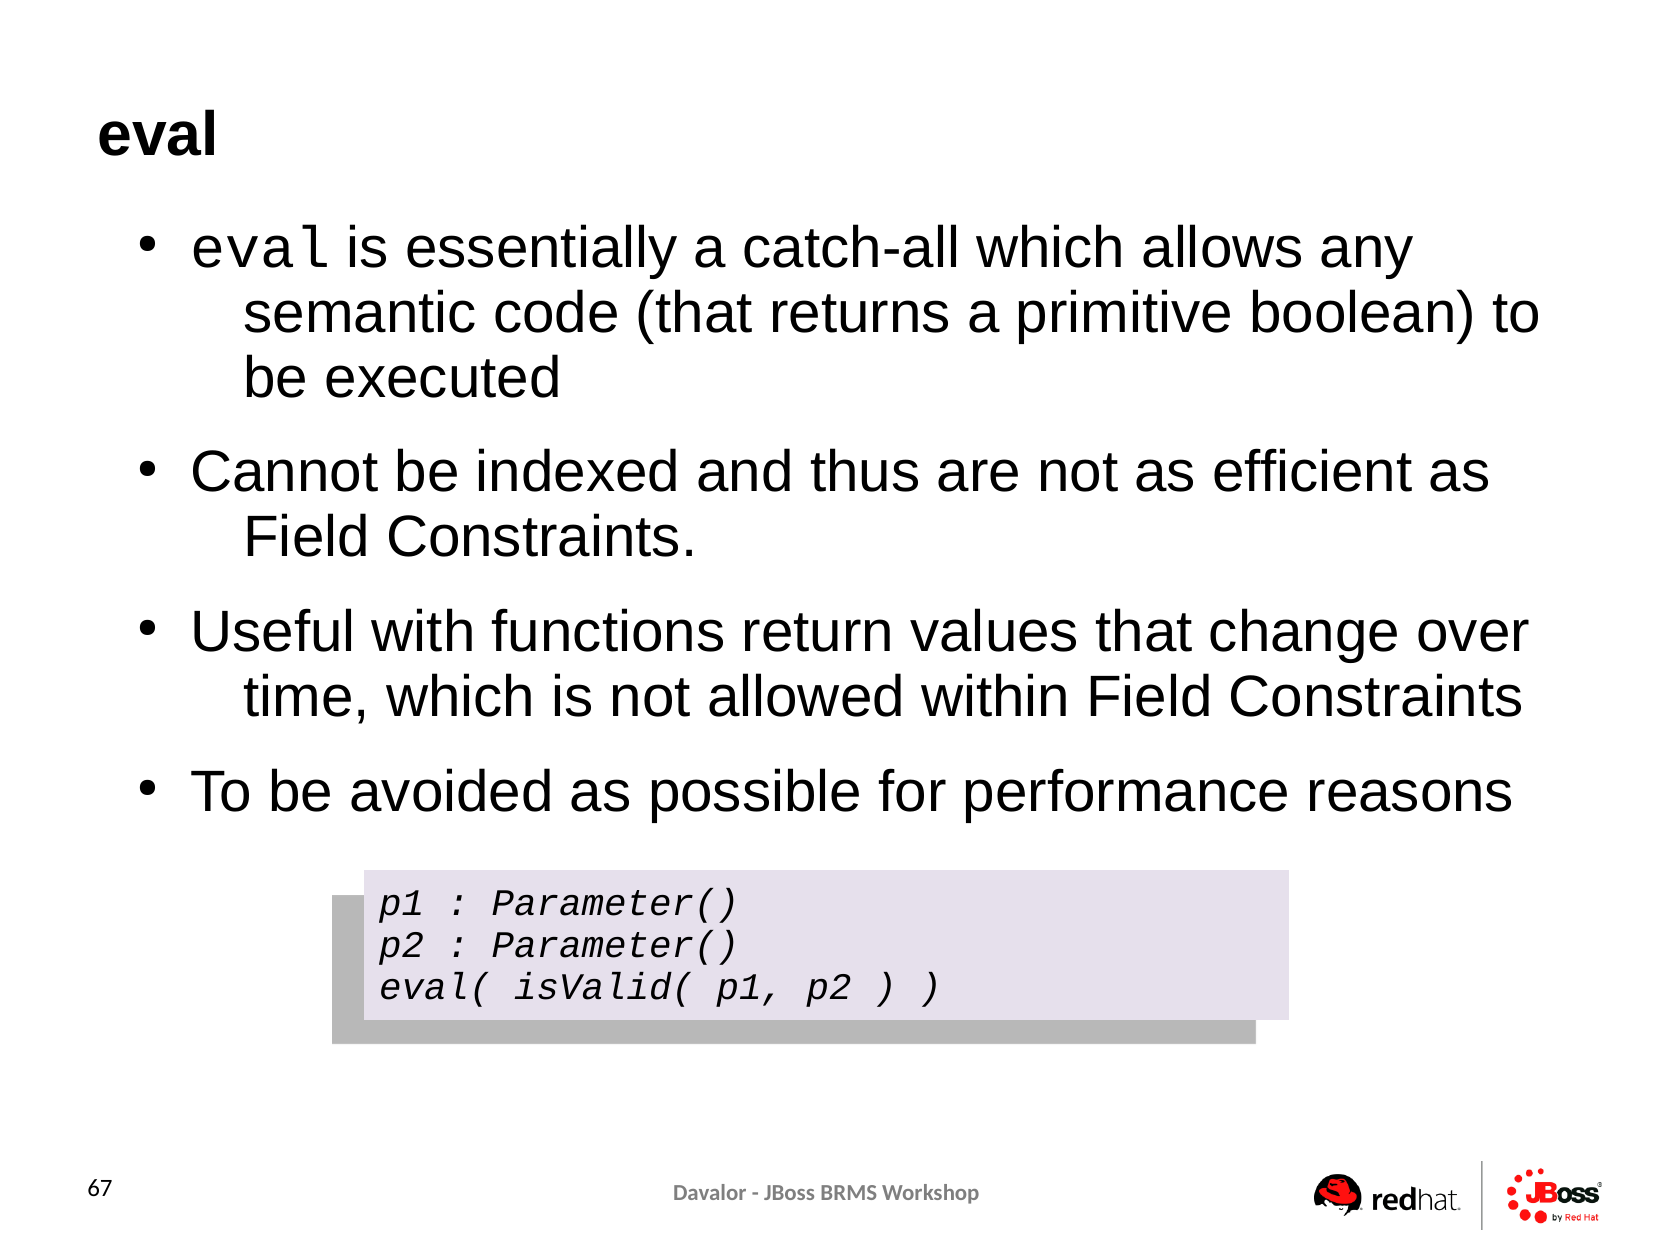

# eval
eval is essentially a catch-all which allows any semantic code (that returns a primitive boolean) to be executed
Cannot be indexed and thus are not as efficient as Field Constraints.
Useful with functions return values that change over time, which is not allowed within Field Constraints
To be avoided as possible for performance reasons
p1 : Parameter()
p2 : Parameter()
eval( isValid( p1, p2 ) )